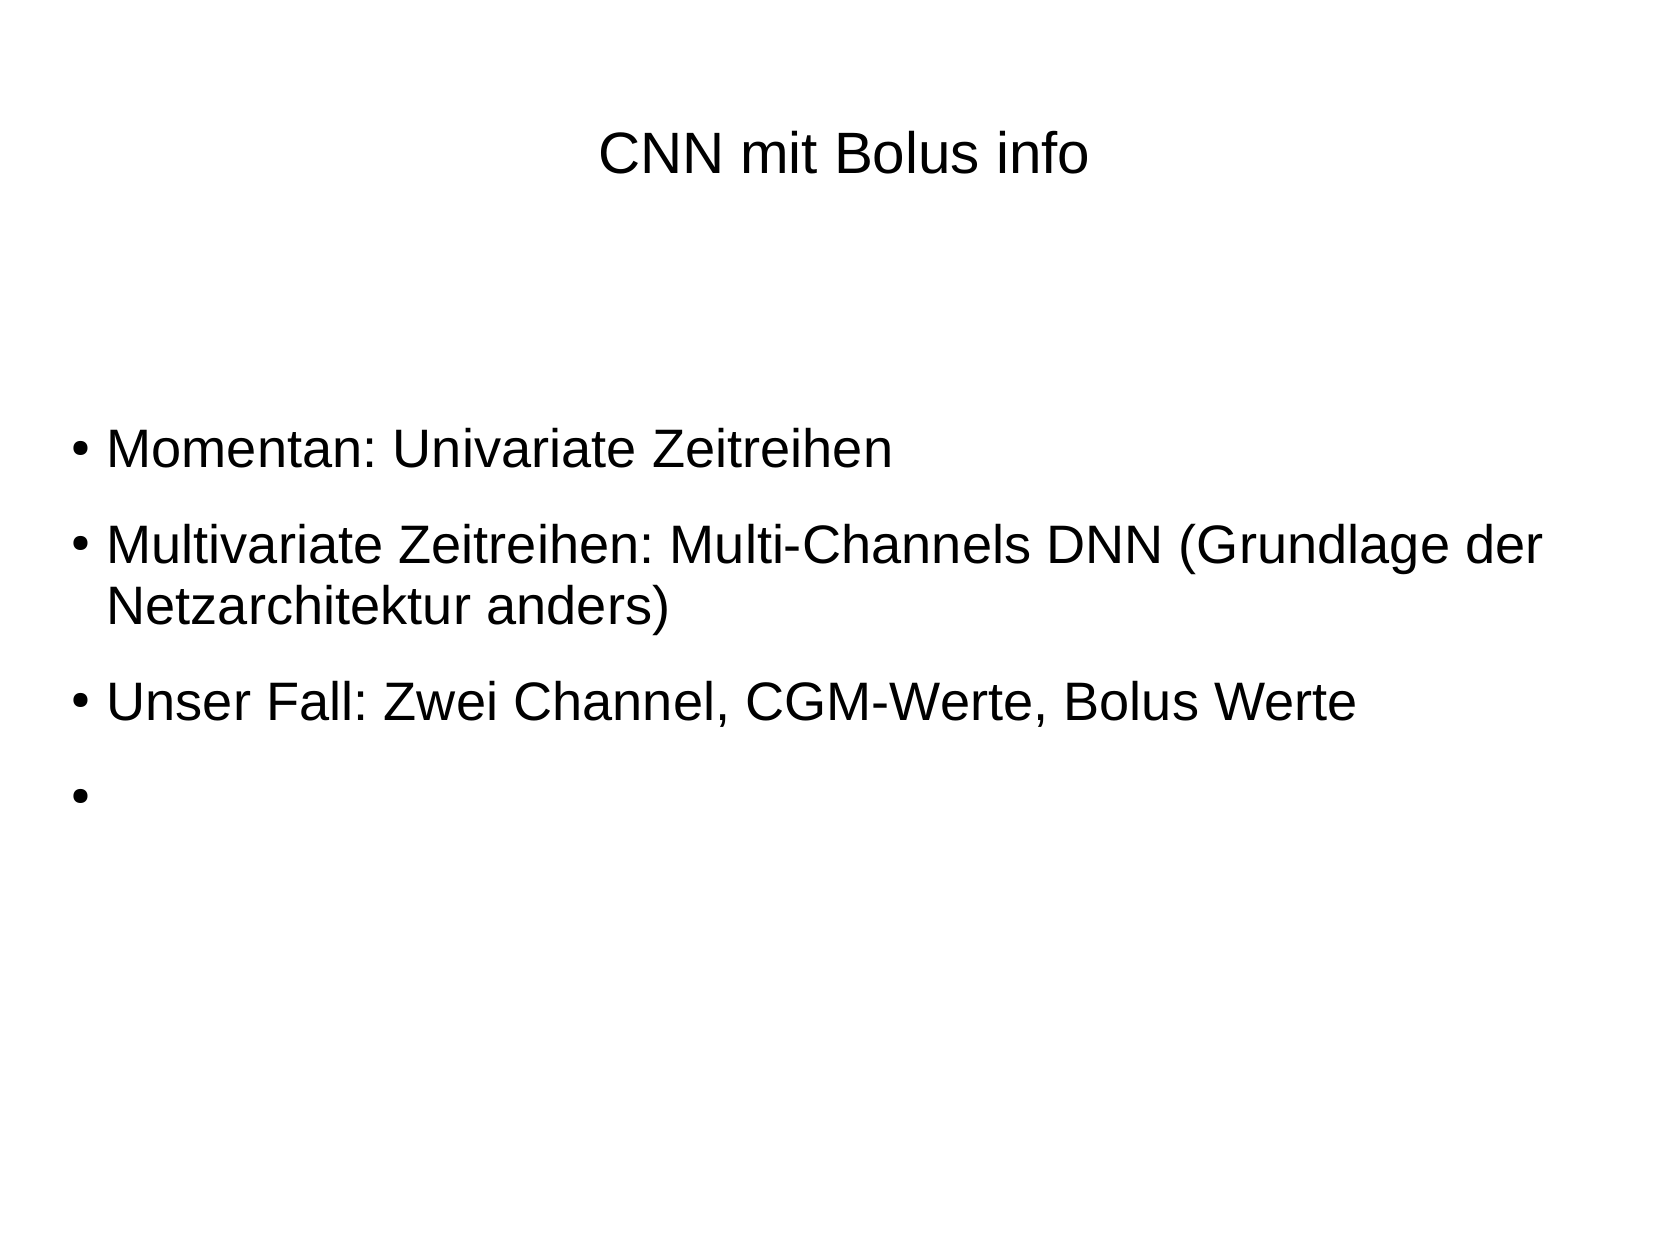

# CNN mit Bolus info
Momentan: Univariate Zeitreihen
Multivariate Zeitreihen: Multi-Channels DNN (Grundlage der Netzarchitektur anders)
Unser Fall: Zwei Channel, CGM-Werte, Bolus Werte